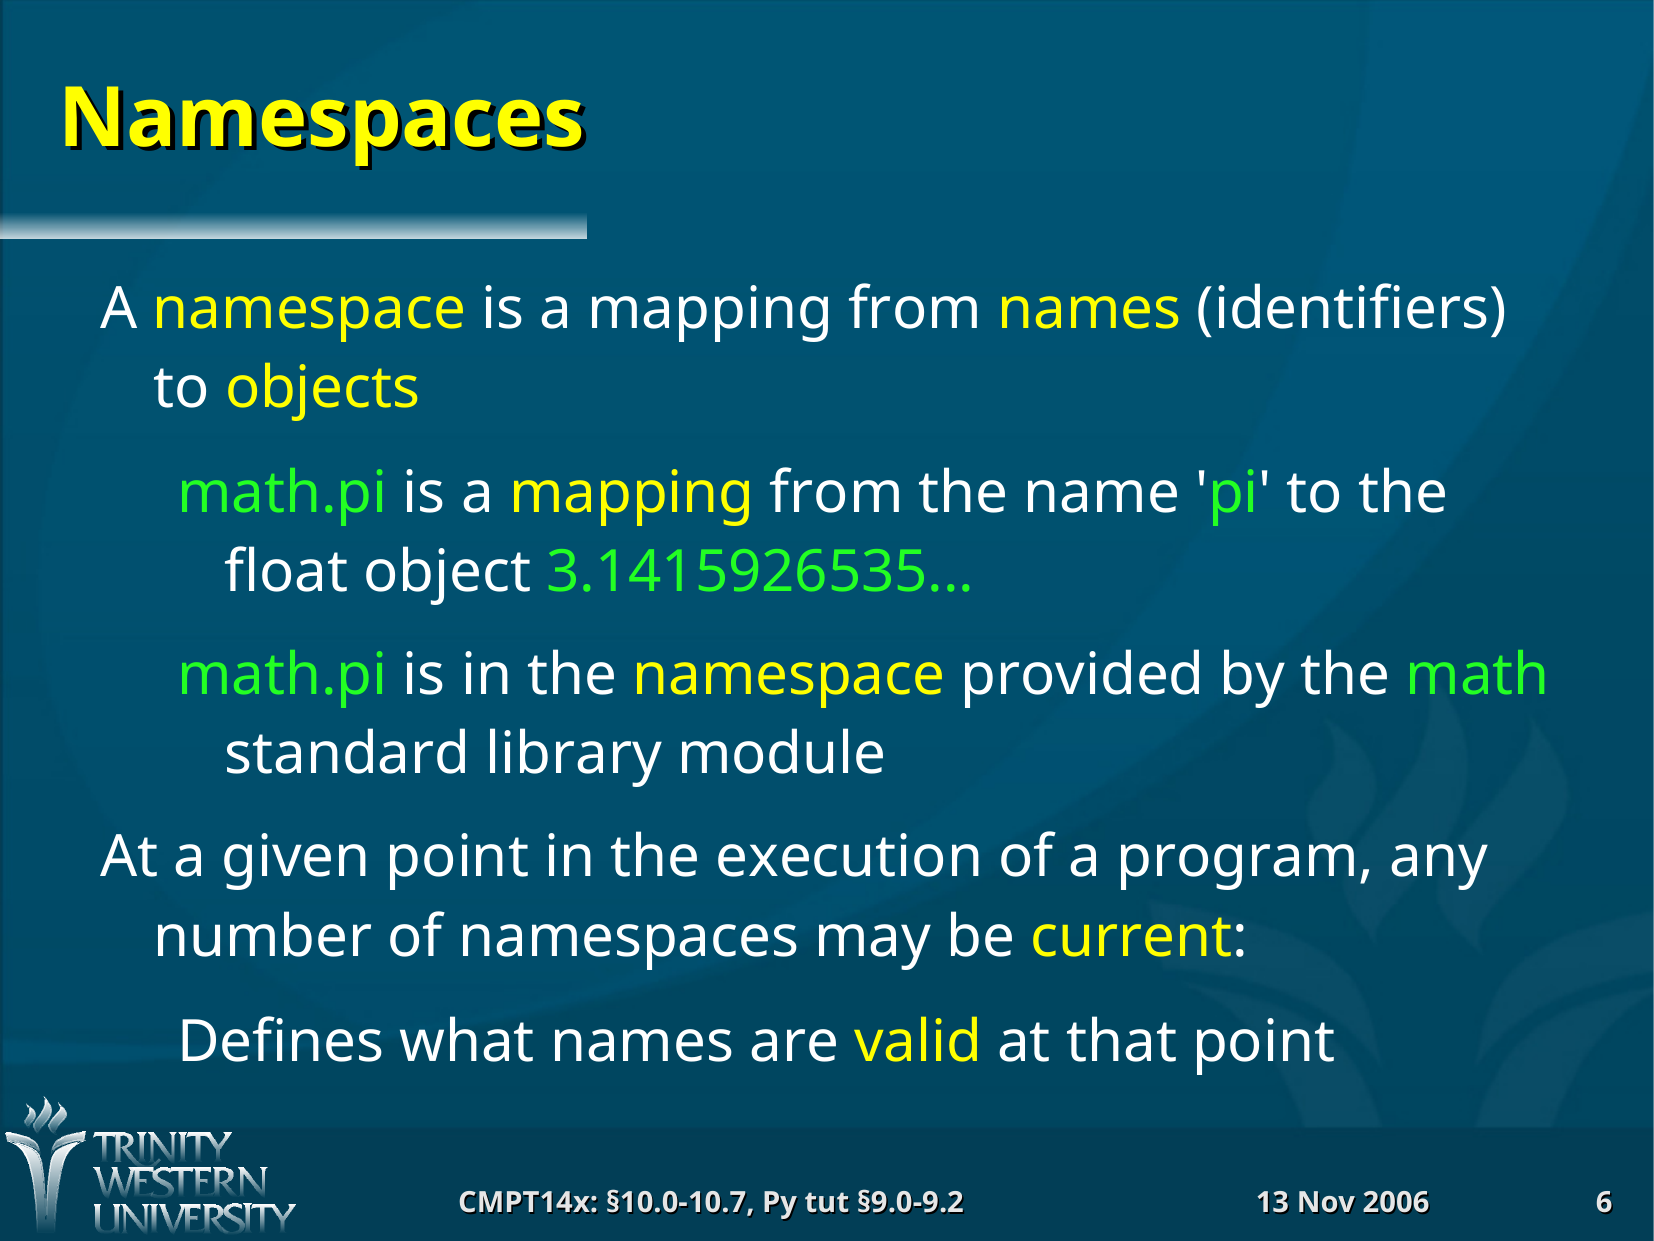

# Namespaces
A namespace is a mapping from names (identifiers) to objects
math.pi is a mapping from the name 'pi' to the float object 3.1415926535...
math.pi is in the namespace provided by the math standard library module
At a given point in the execution of a program, any number of namespaces may be current:
Defines what names are valid at that point
CMPT14x: §10.0-10.7, Py tut §9.0-9.2
13 Nov 2006
6